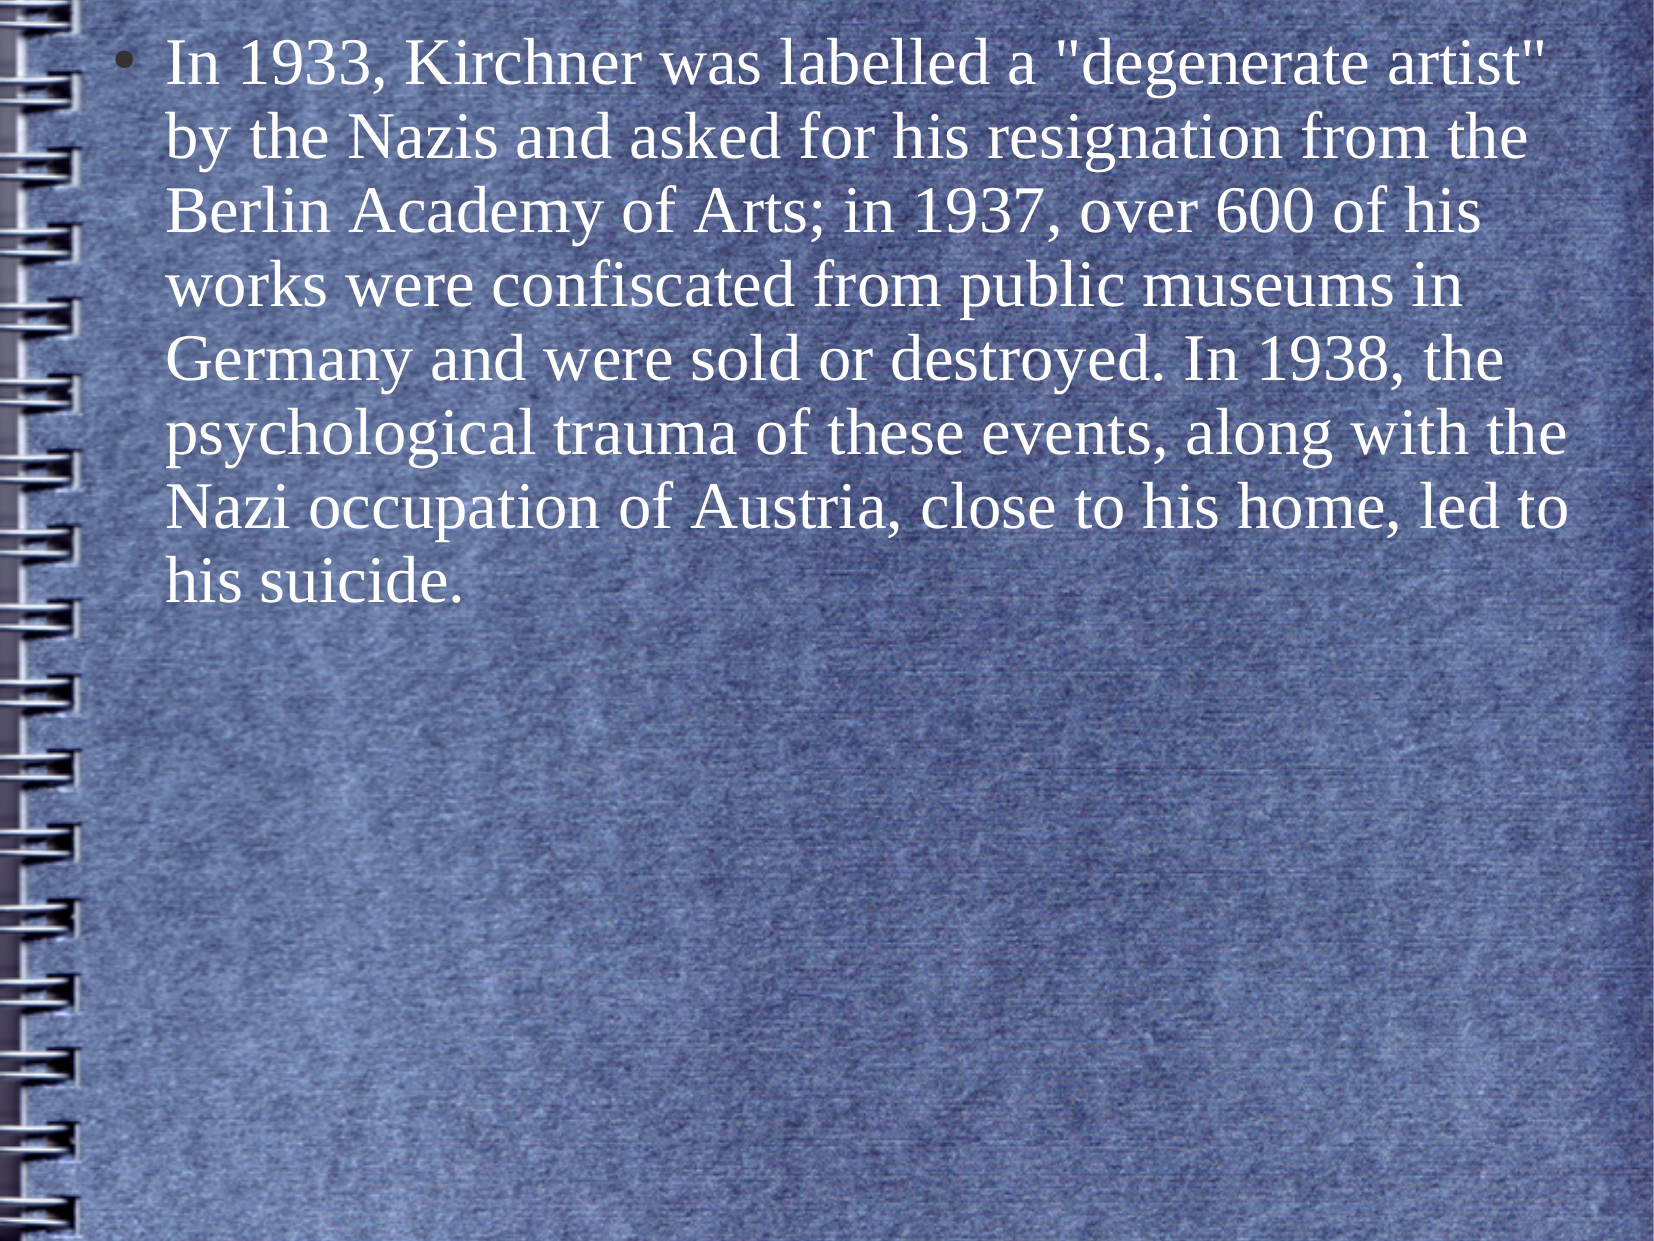

# In 1933, Kirchner was labelled a "degenerate artist" by the Nazis and asked for his resignation from the Berlin Academy of Arts; in 1937, over 600 of his works were confiscated from public museums in Germany and were sold or destroyed. In 1938, the psychological trauma of these events, along with the Nazi occupation of Austria, close to his home, led to his suicide.